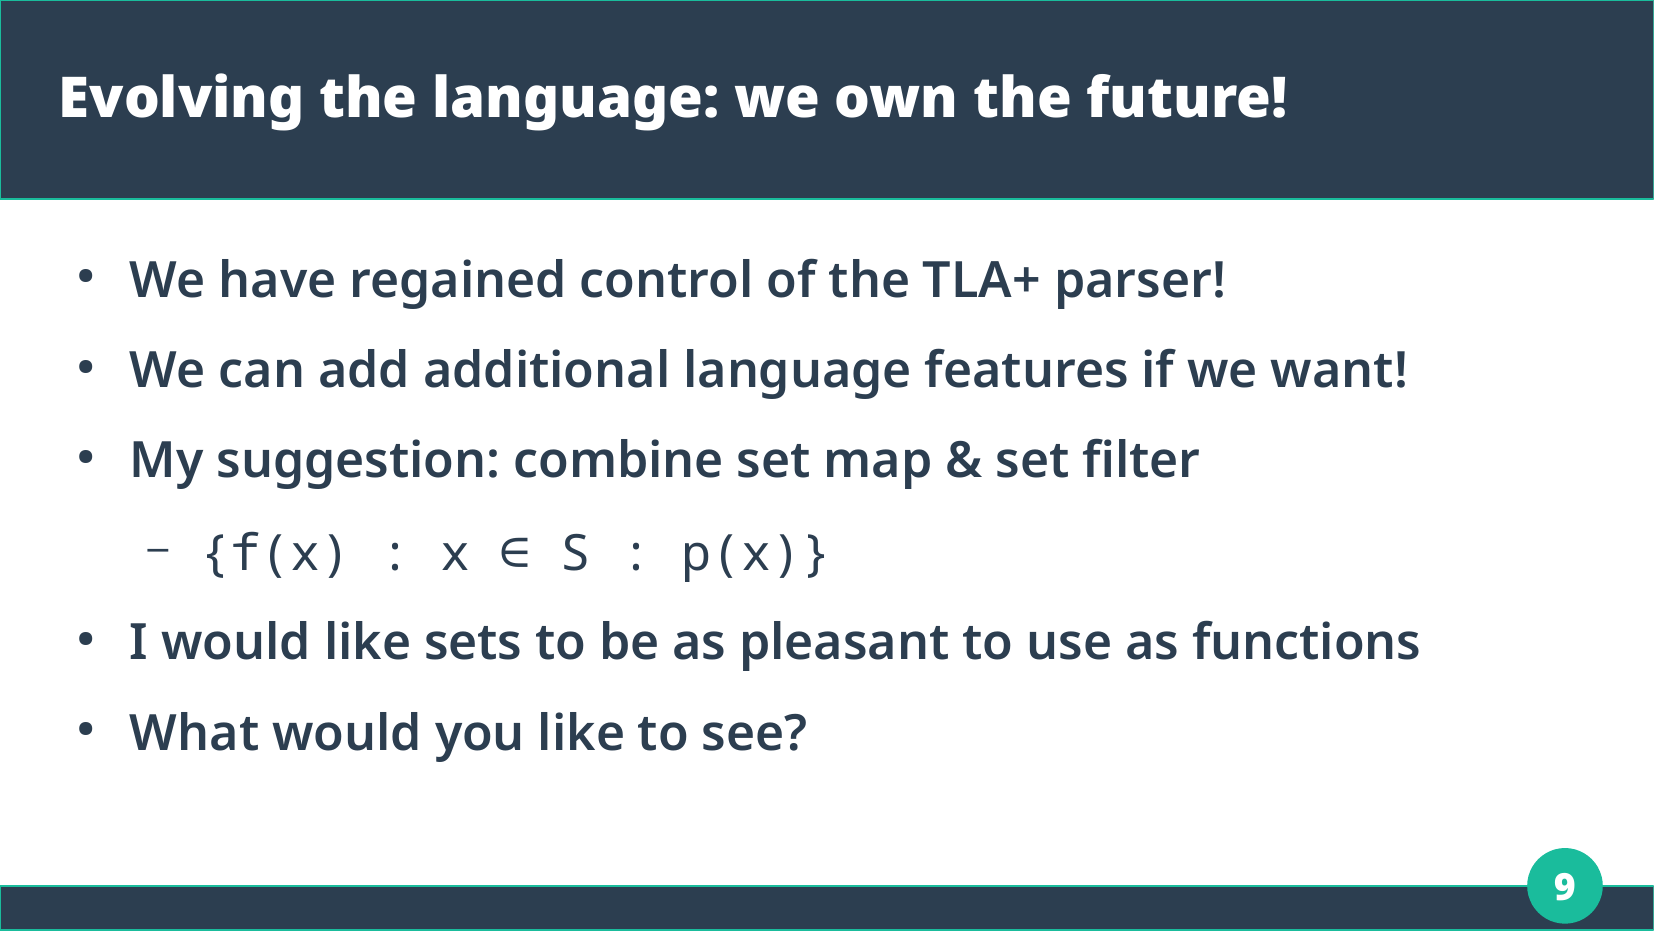

# Evolving the language: we own the future!
We have regained control of the TLA+ parser!
We can add additional language features if we want!
My suggestion: combine set map & set filter
{f(x) : x ∈ S : p(x)}
I would like sets to be as pleasant to use as functions
What would you like to see?
9